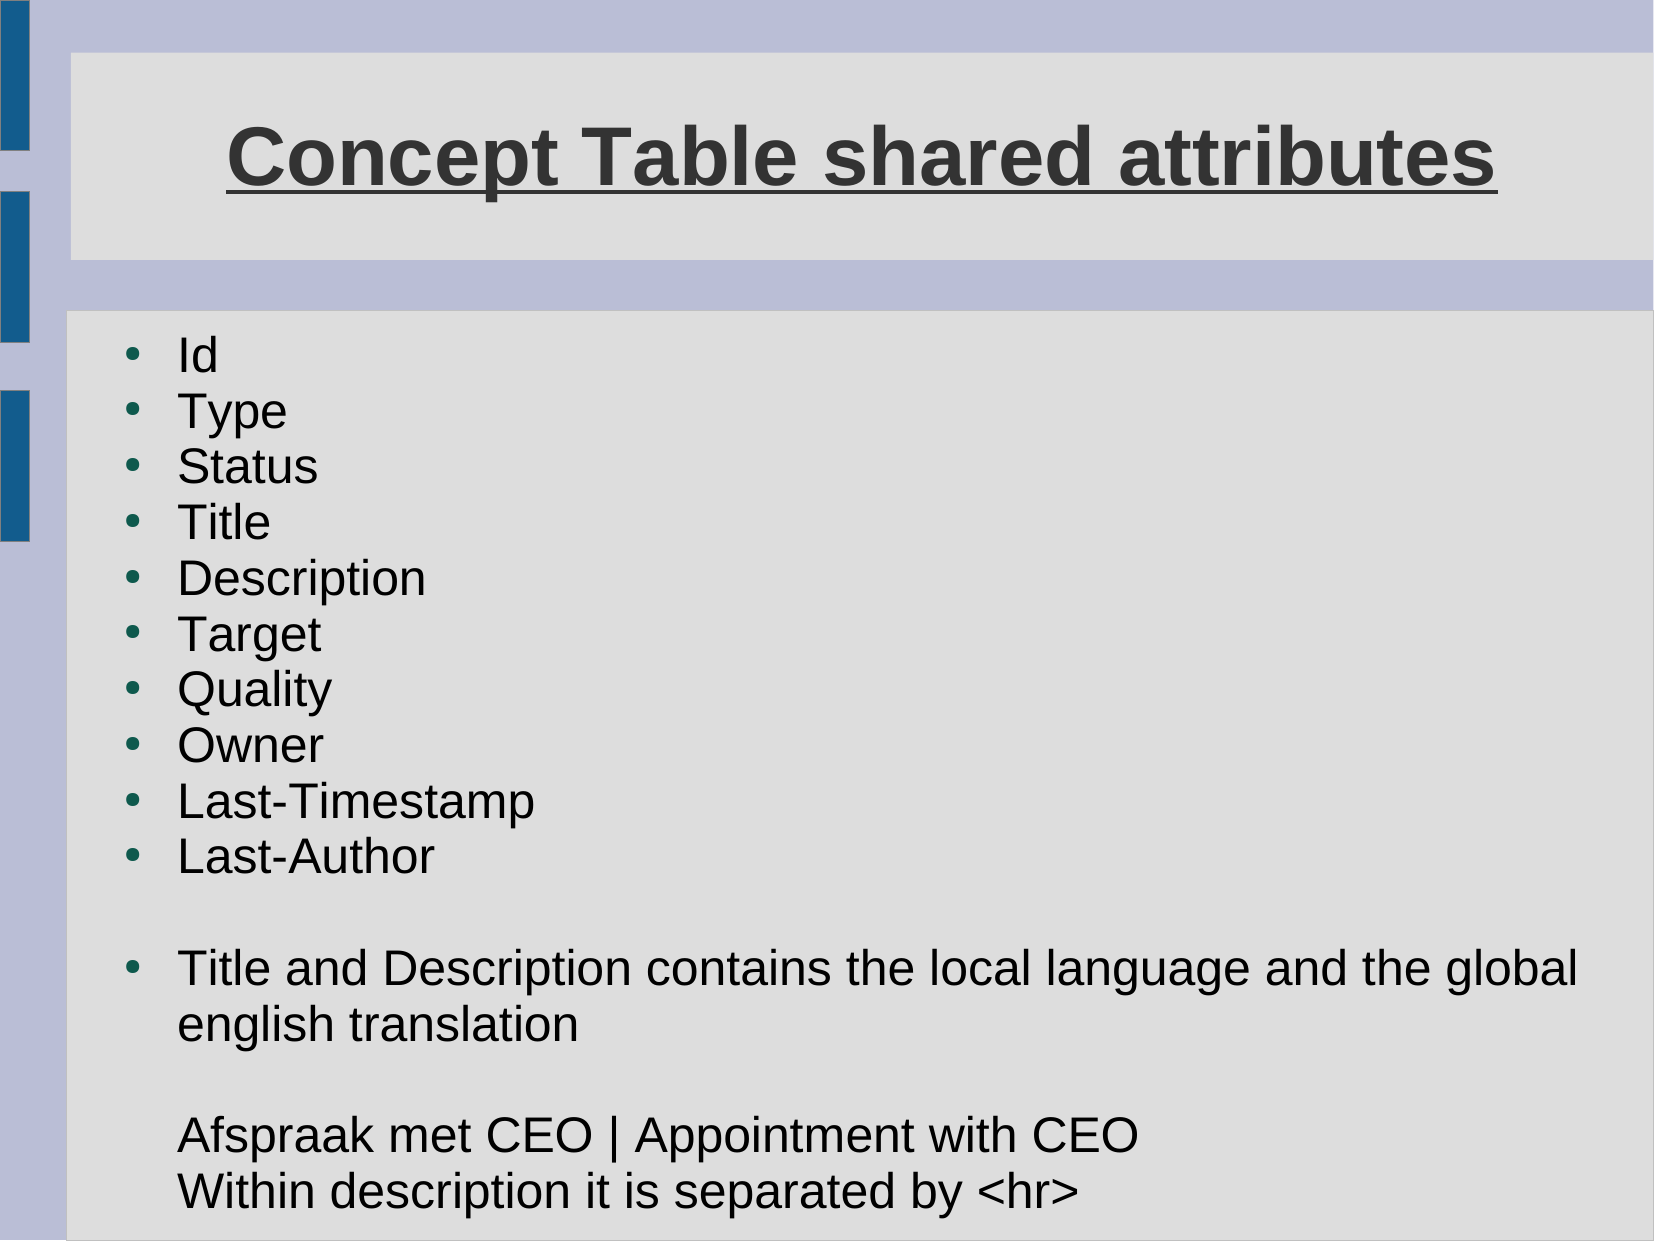

# Concept Table shared attributes
Id
Type
Status
Title
Description
Target
Quality
Owner
Last-Timestamp
Last-Author
Title and Description contains the local language and the global english translation
Afspraak met CEO | Appointment with CEO
Within description it is separated by <hr>